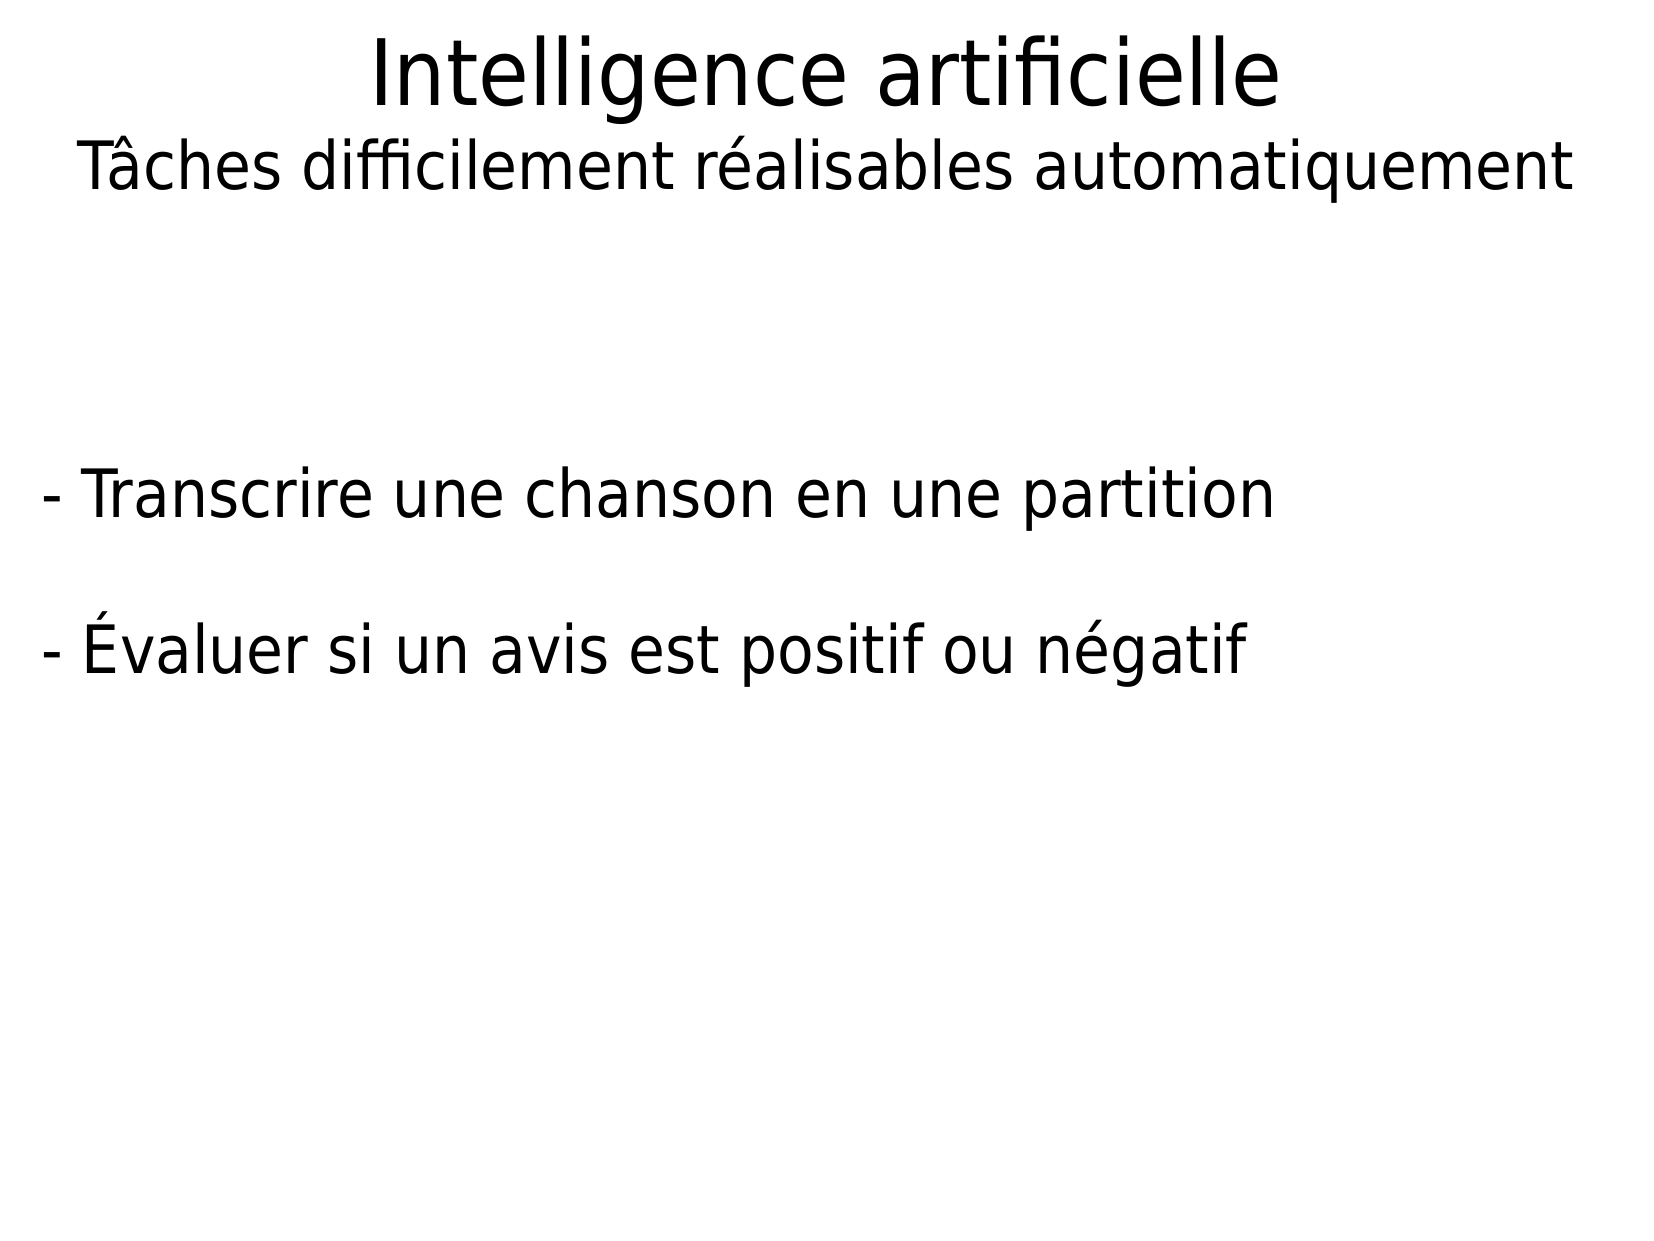

# Intelligence artificielle Tâches difficilement réalisables automatiquement
- Transcrire une chanson en une partition
- Évaluer si un avis est positif ou négatif